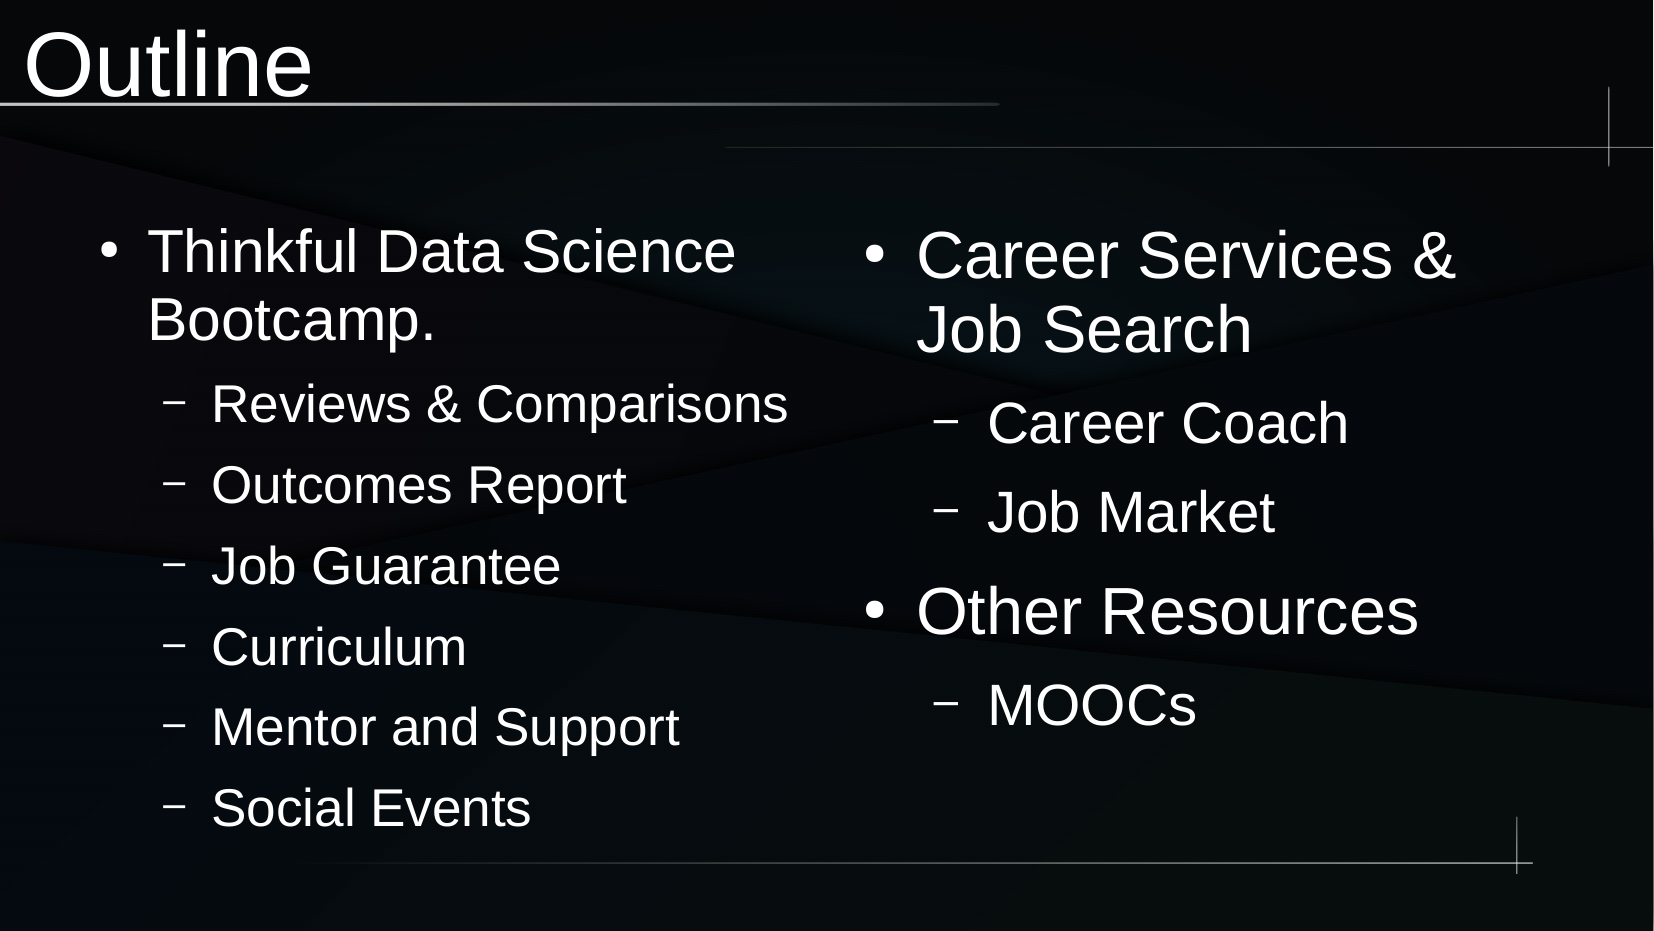

# Outline
Thinkful Data Science Bootcamp.
Reviews & Comparisons
Outcomes Report
Job Guarantee
Curriculum
Mentor and Support
Social Events
Career Services & Job Search
Career Coach
Job Market
Other Resources
MOOCs